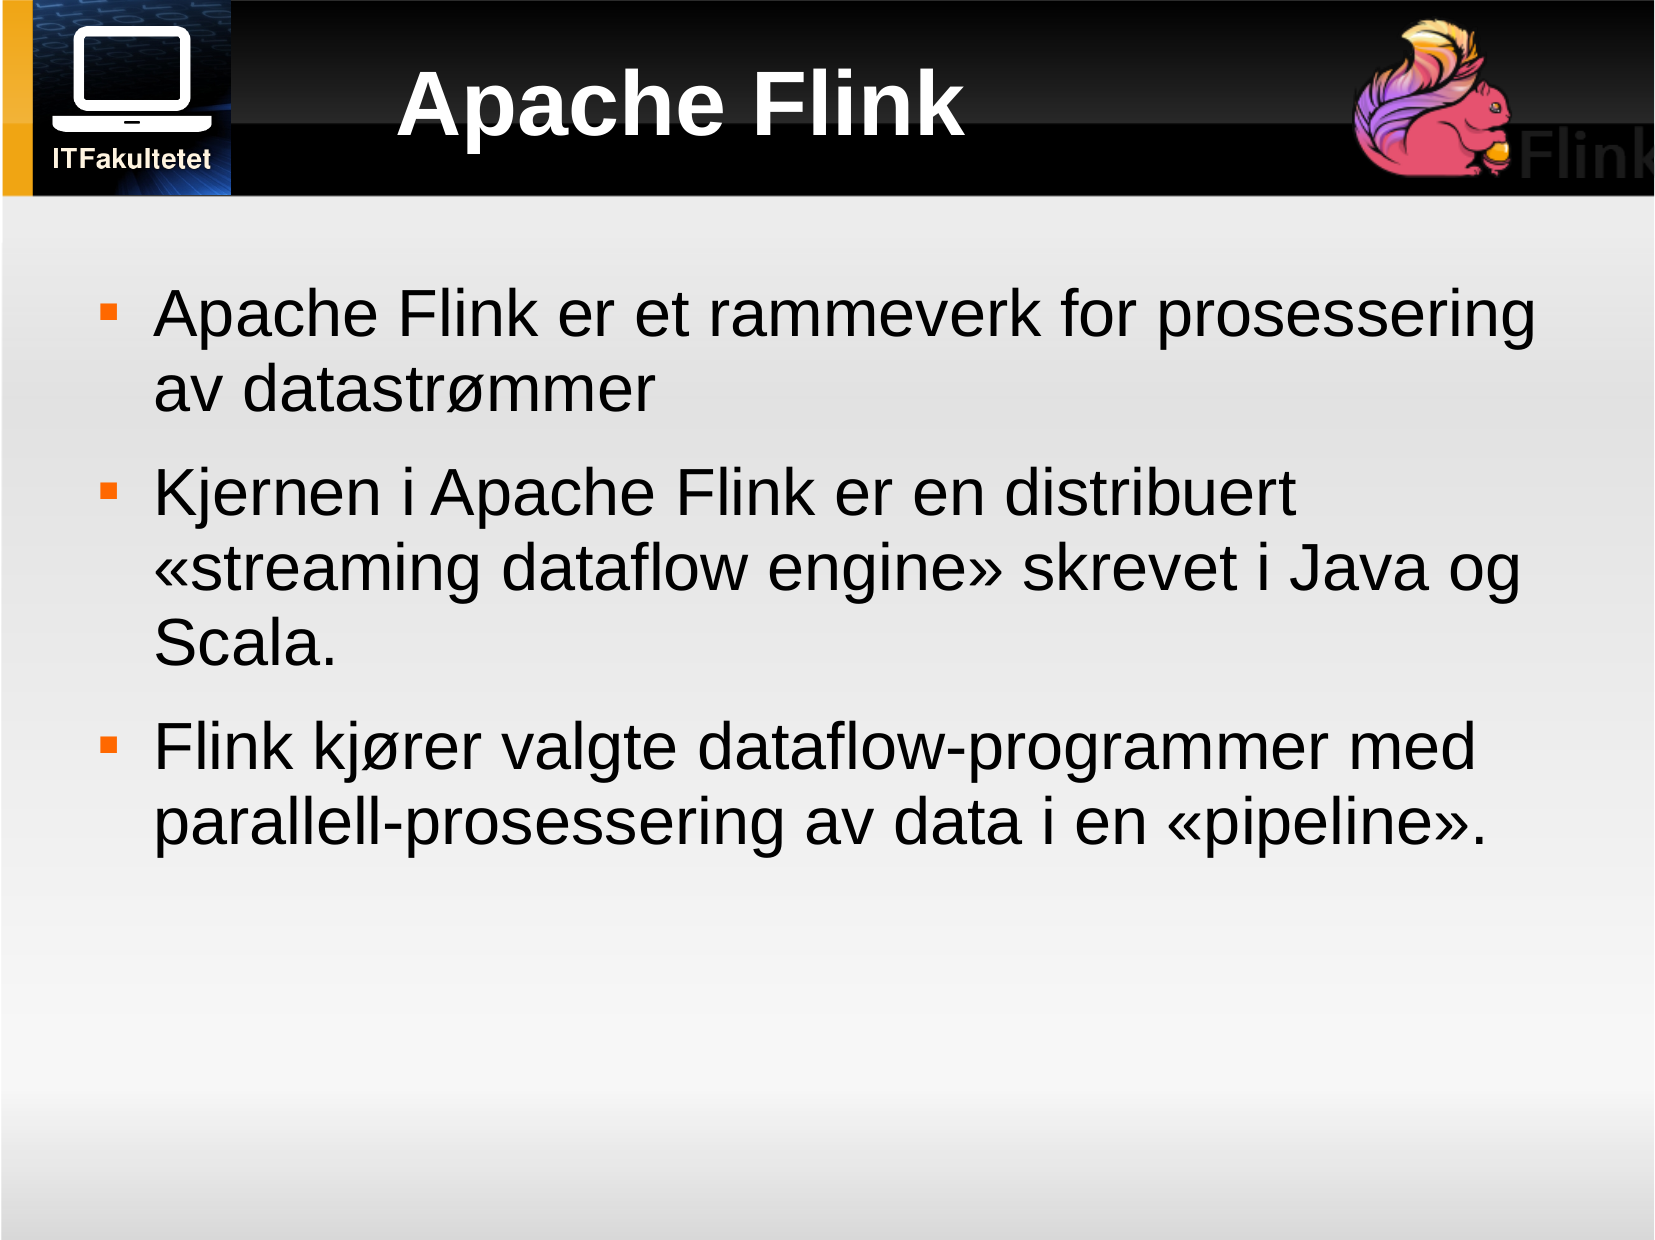

# Apache Flink
Apache Flink er et rammeverk for prosessering av datastrømmer
Kjernen i Apache Flink er en distribuert «streaming dataflow engine» skrevet i Java og Scala.
Flink kjører valgte dataflow-programmer med parallell-prosessering av data i en «pipeline».